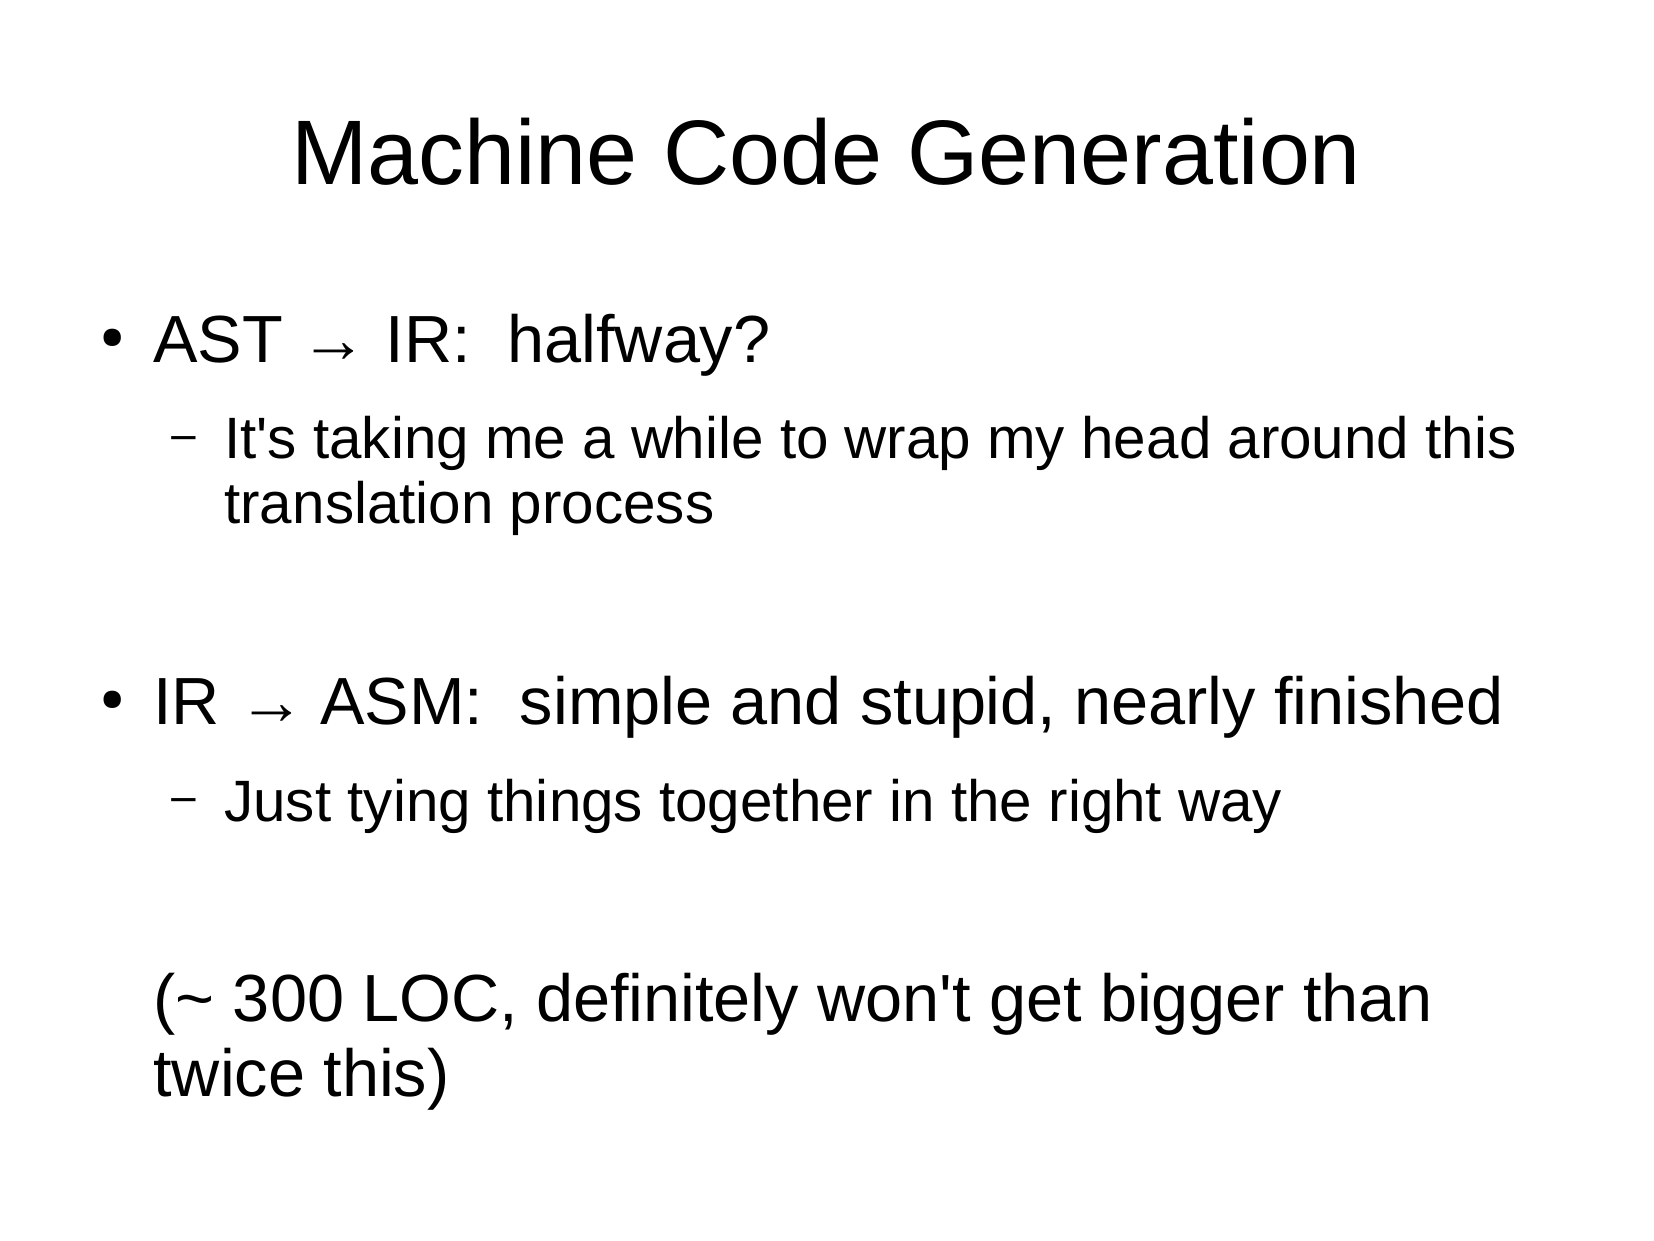

# Machine Code Generation
AST → IR: halfway?
It's taking me a while to wrap my head around this translation process
IR → ASM: simple and stupid, nearly finished
Just tying things together in the right way
(~ 300 LOC, definitely won't get bigger than twice this)